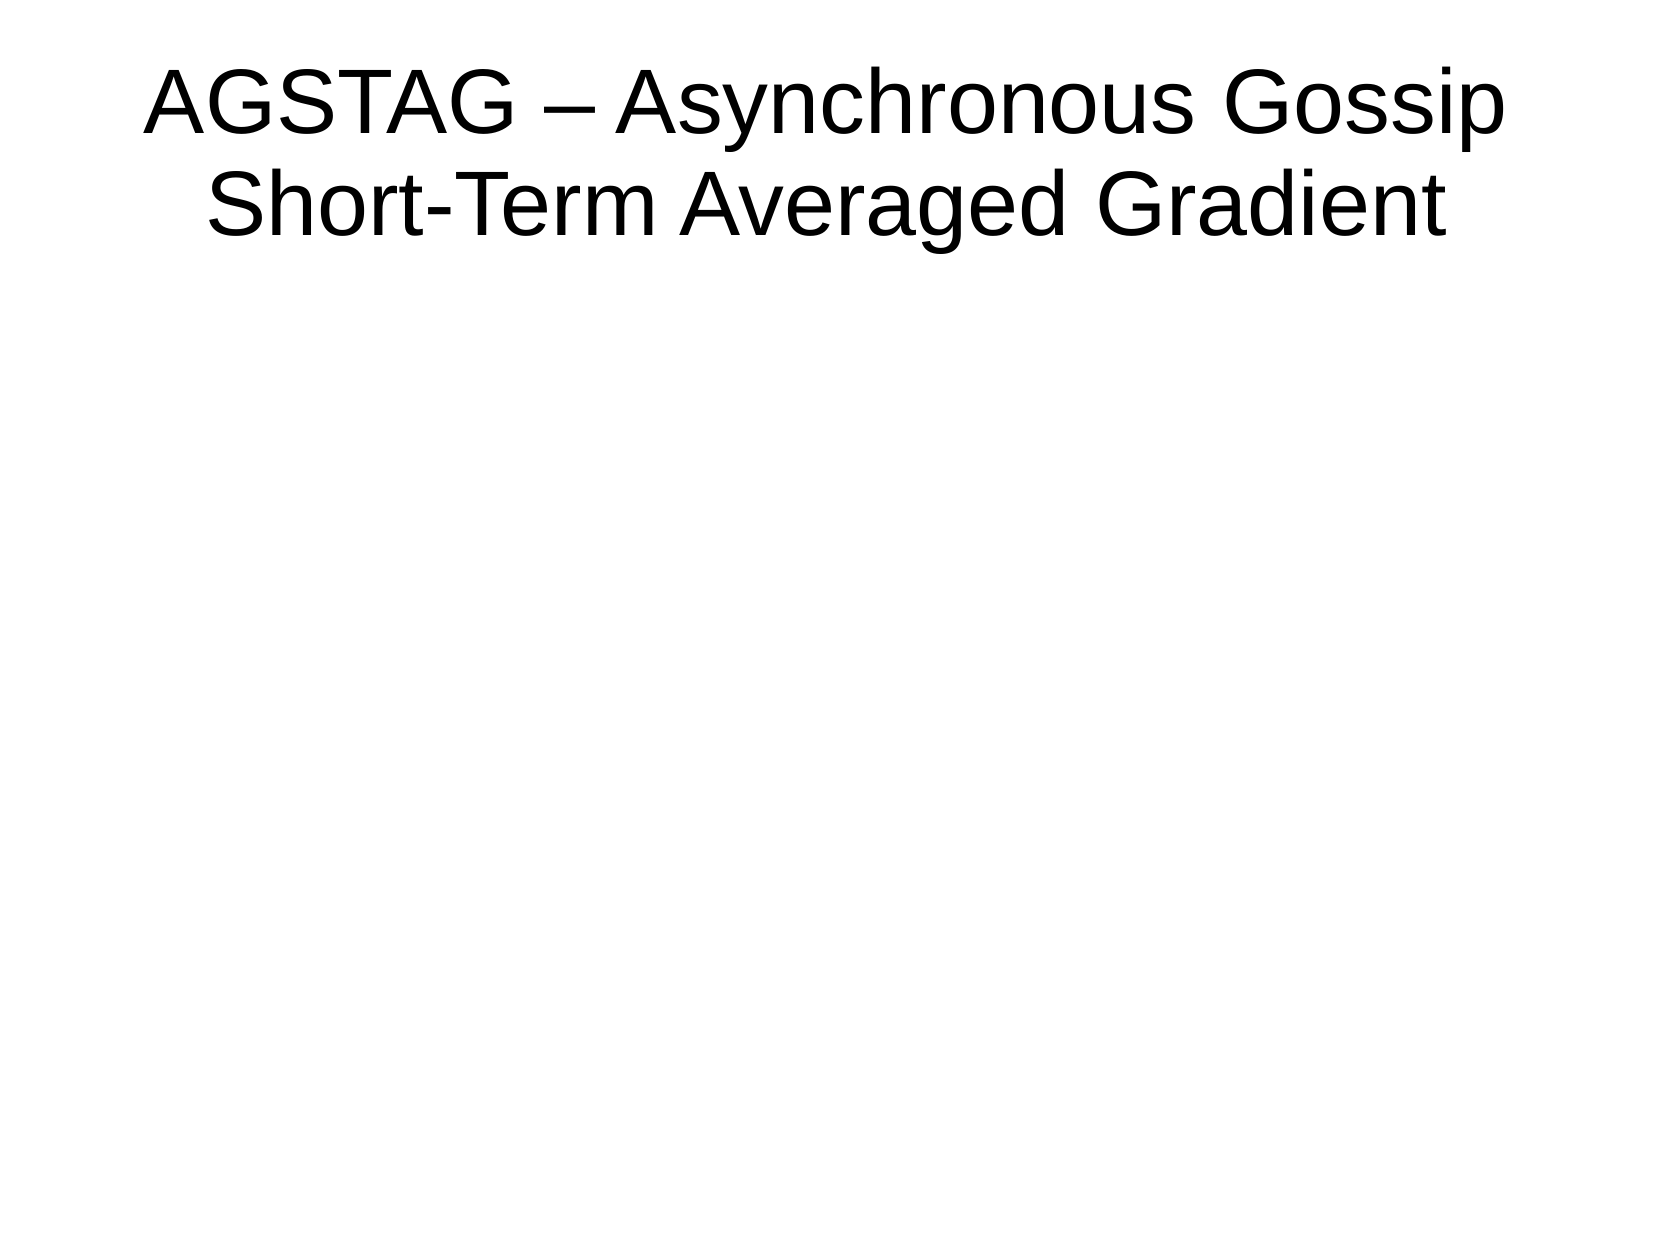

# AGSTAG – Asynchronous Gossip Short-Term Averaged Gradient